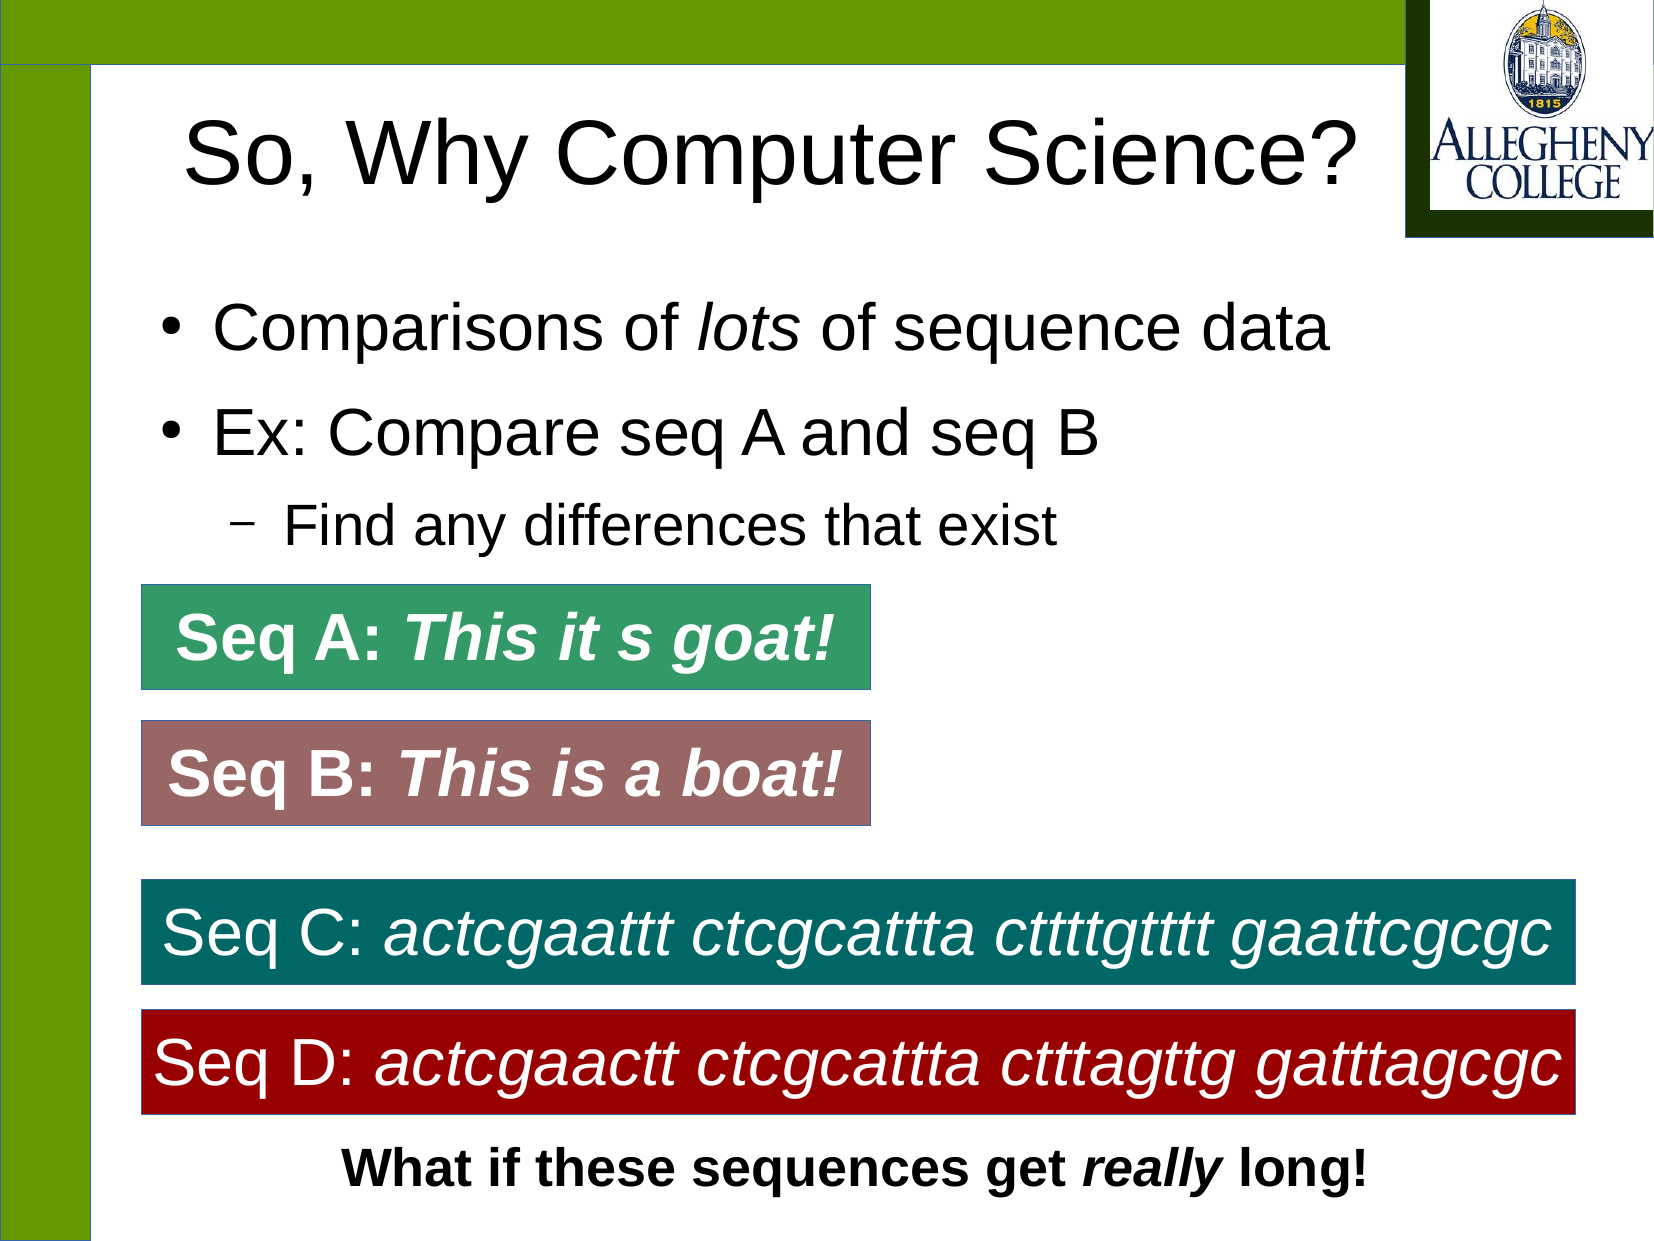

# So, Why Computer Science?
Comparisons of lots of sequence data
Ex: Compare seq A and seq B
Find any differences that exist
Seq A: This it s goat!
Seq B: This is a boat!
Seq C: actcgaattt ctcgcattta cttttgtttt gaattcgcgc
Seq D: actcgaactt ctcgcattta ctttagttg gatttagcgc
What if these sequences get really long!
Unhealthy
Healthy
https://www.ncbi.nlm.nih.gov/nuccore/NC_030915.1